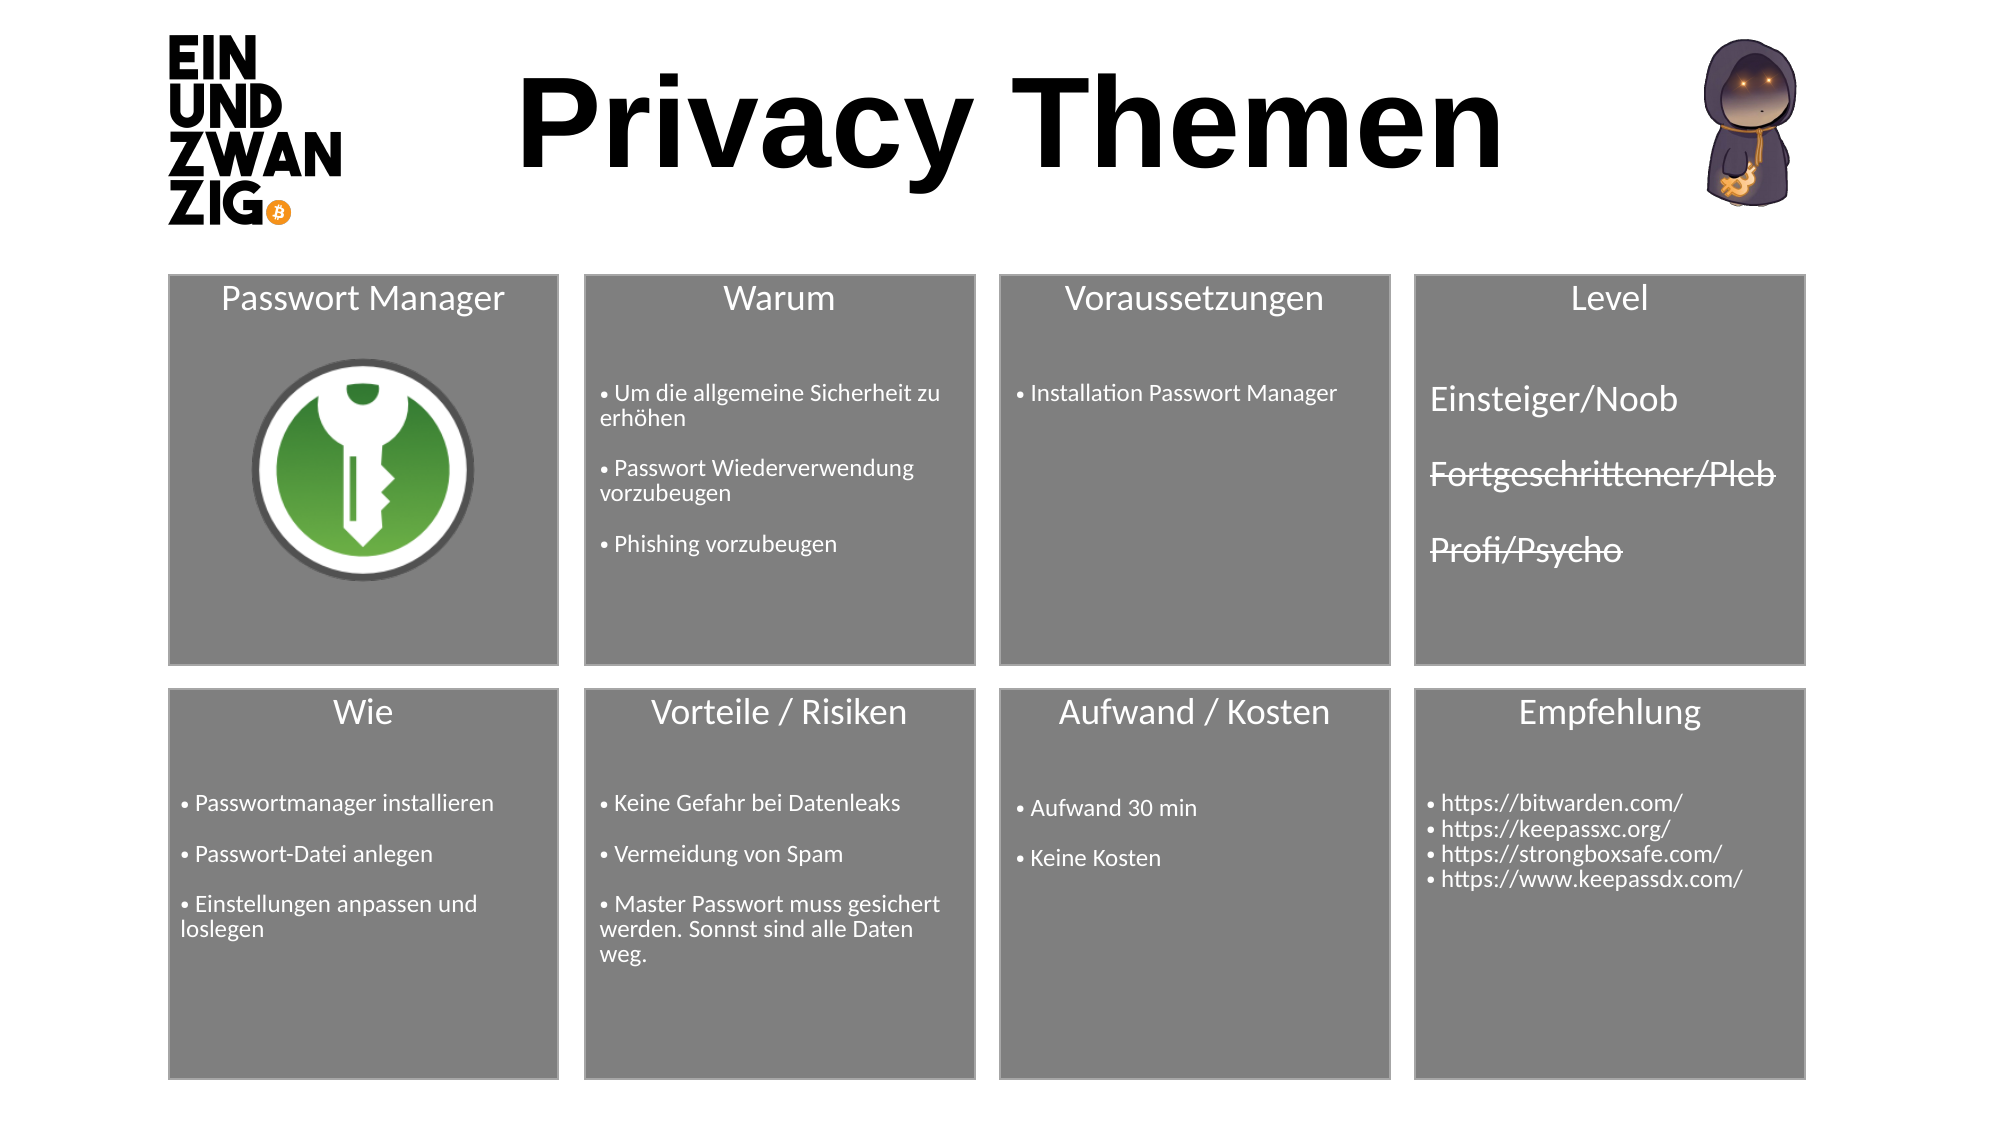

Passwort Manager
 Um die allgemeine Sicherheit zu erhöhen
 Passwort Wiederverwendung vorzubeugen
 Phishing vorzubeugen
 Installation Passwort Manager
Einsteiger/Noob
Fortgeschrittener/Pleb
Profi/Psycho
 Passwortmanager installieren
 Passwort-Datei anlegen
 Einstellungen anpassen und loslegen
 Keine Gefahr bei Datenleaks
 Vermeidung von Spam
 Master Passwort muss gesichert werden. Sonnst sind alle Daten weg.
 https://bitwarden.com/
 https://keepassxc.org/
 https://strongboxsafe.com/
 https://www.keepassdx.com/
 Aufwand 30 min
 Keine Kosten